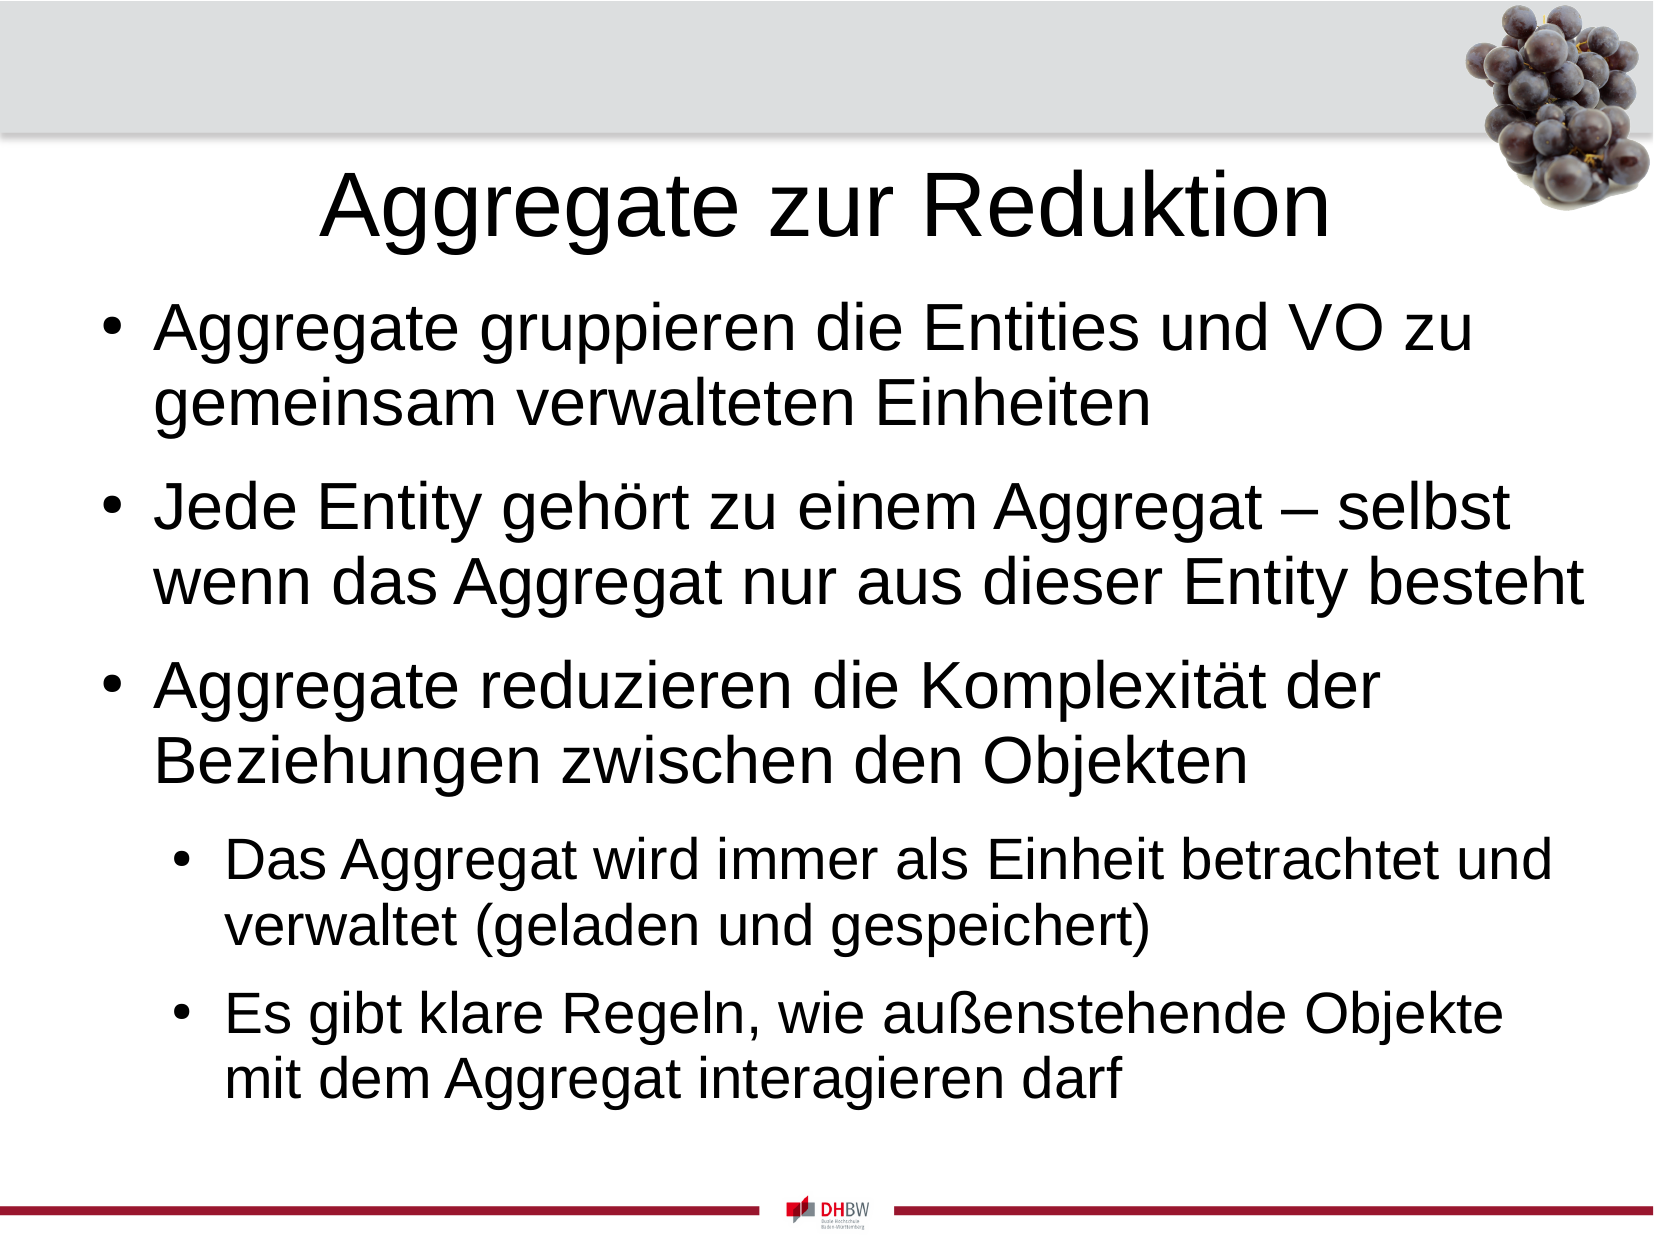

# Aggregate zur Reduktion
Aggregate gruppieren die Entities und VO zu gemeinsam verwalteten Einheiten
Jede Entity gehört zu einem Aggregat – selbst wenn das Aggregat nur aus dieser Entity besteht
Aggregate reduzieren die Komplexität der Beziehungen zwischen den Objekten
Das Aggregat wird immer als Einheit betrachtet und verwaltet (geladen und gespeichert)
Es gibt klare Regeln, wie außenstehende Objekte mit dem Aggregat interagieren darf